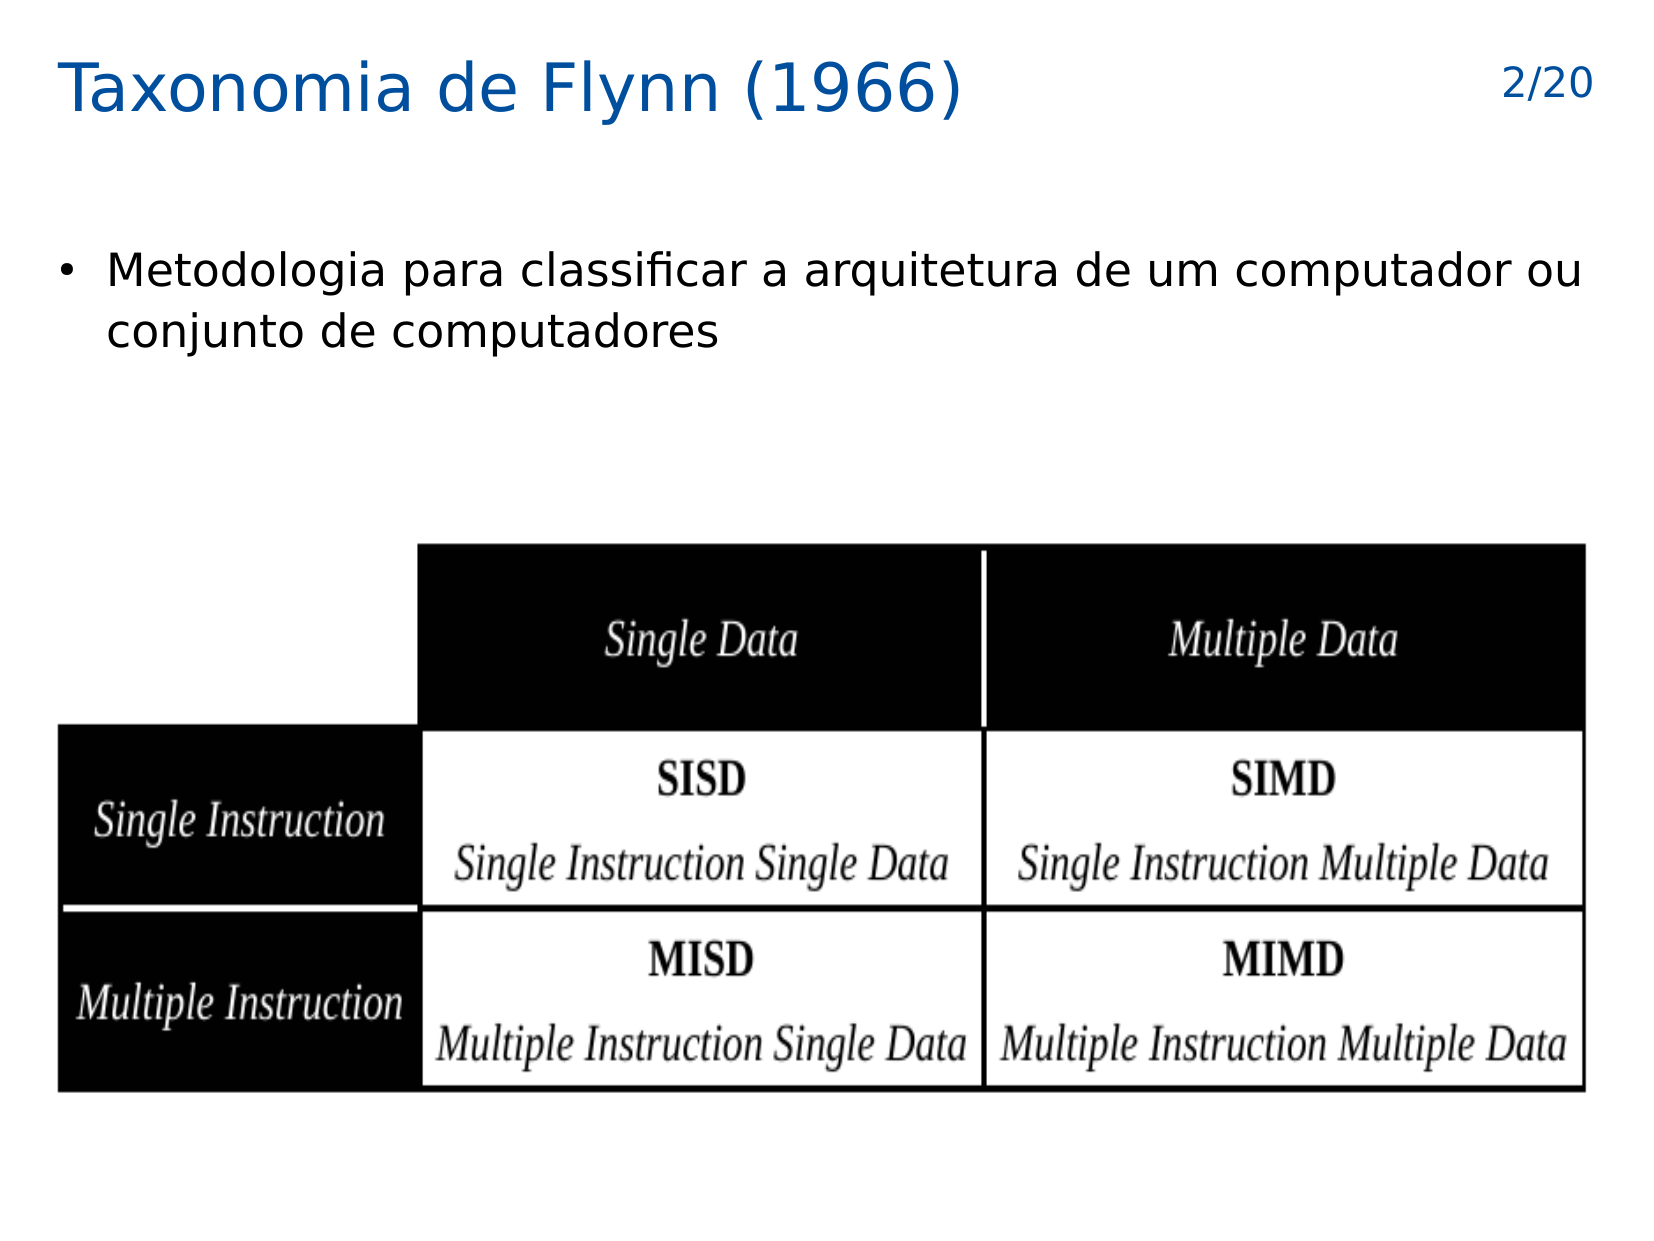

# Taxonomia de Flynn (1966)
2
Metodologia para classificar a arquitetura de um computador ou conjunto de computadores